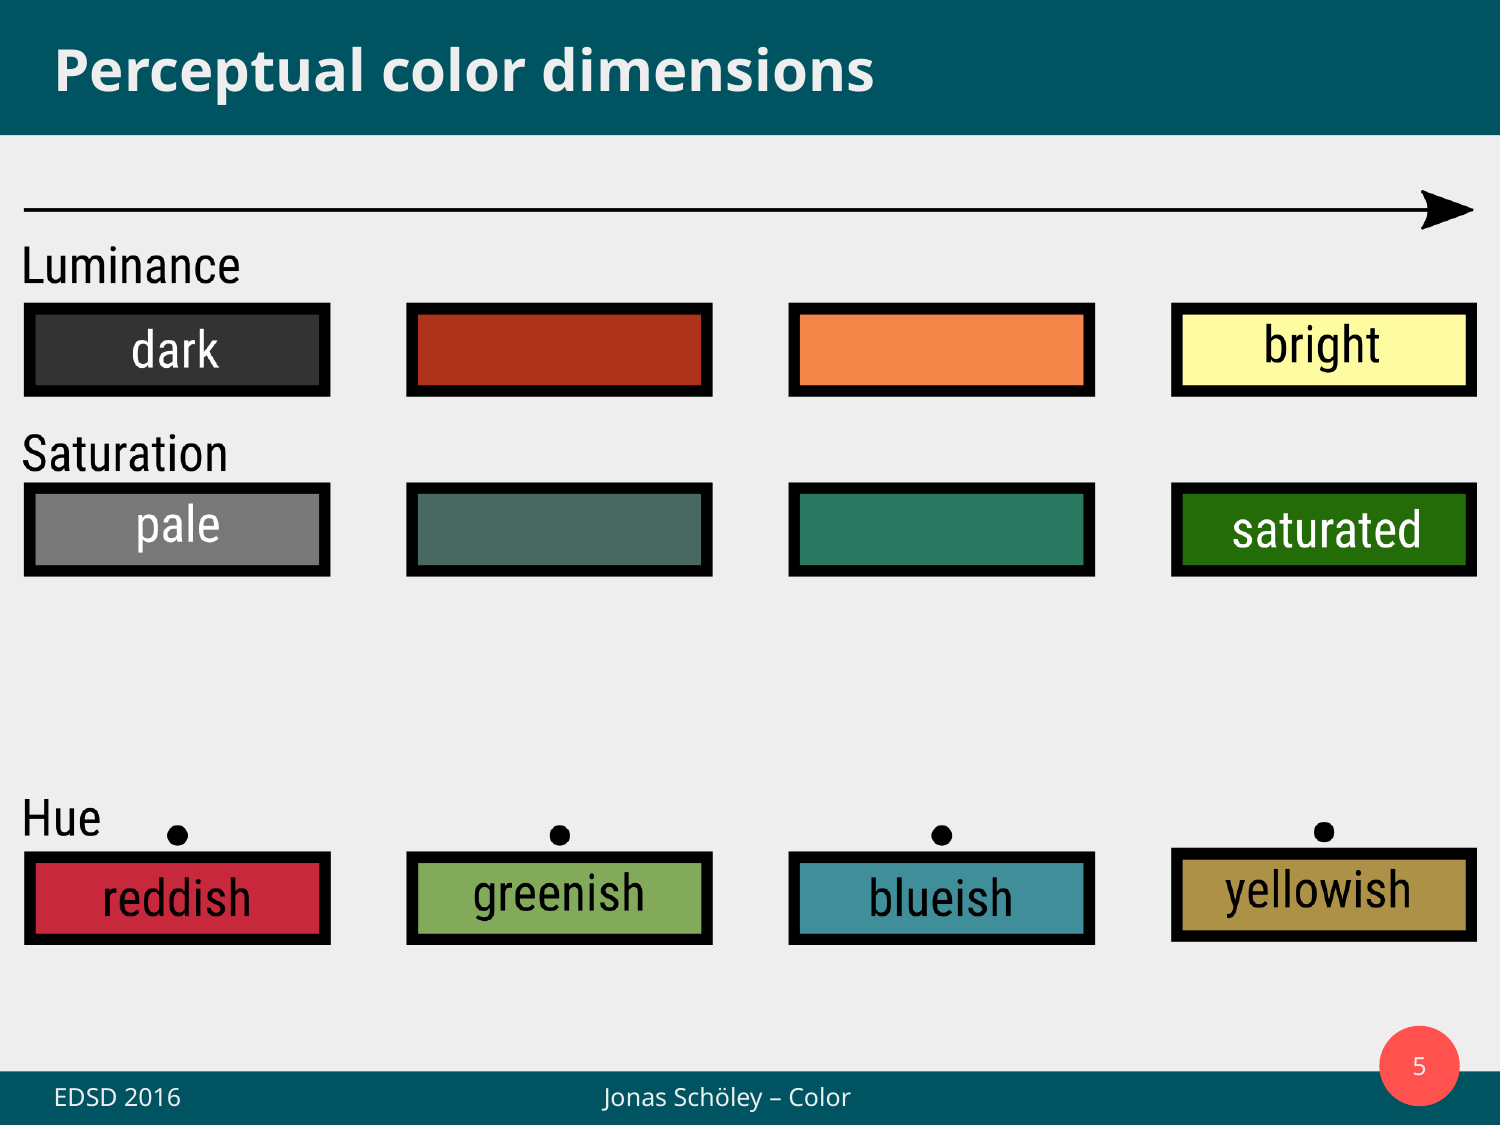

# Perceptual color dimensions
5
EDSD 2016
Jonas Schöley – Color